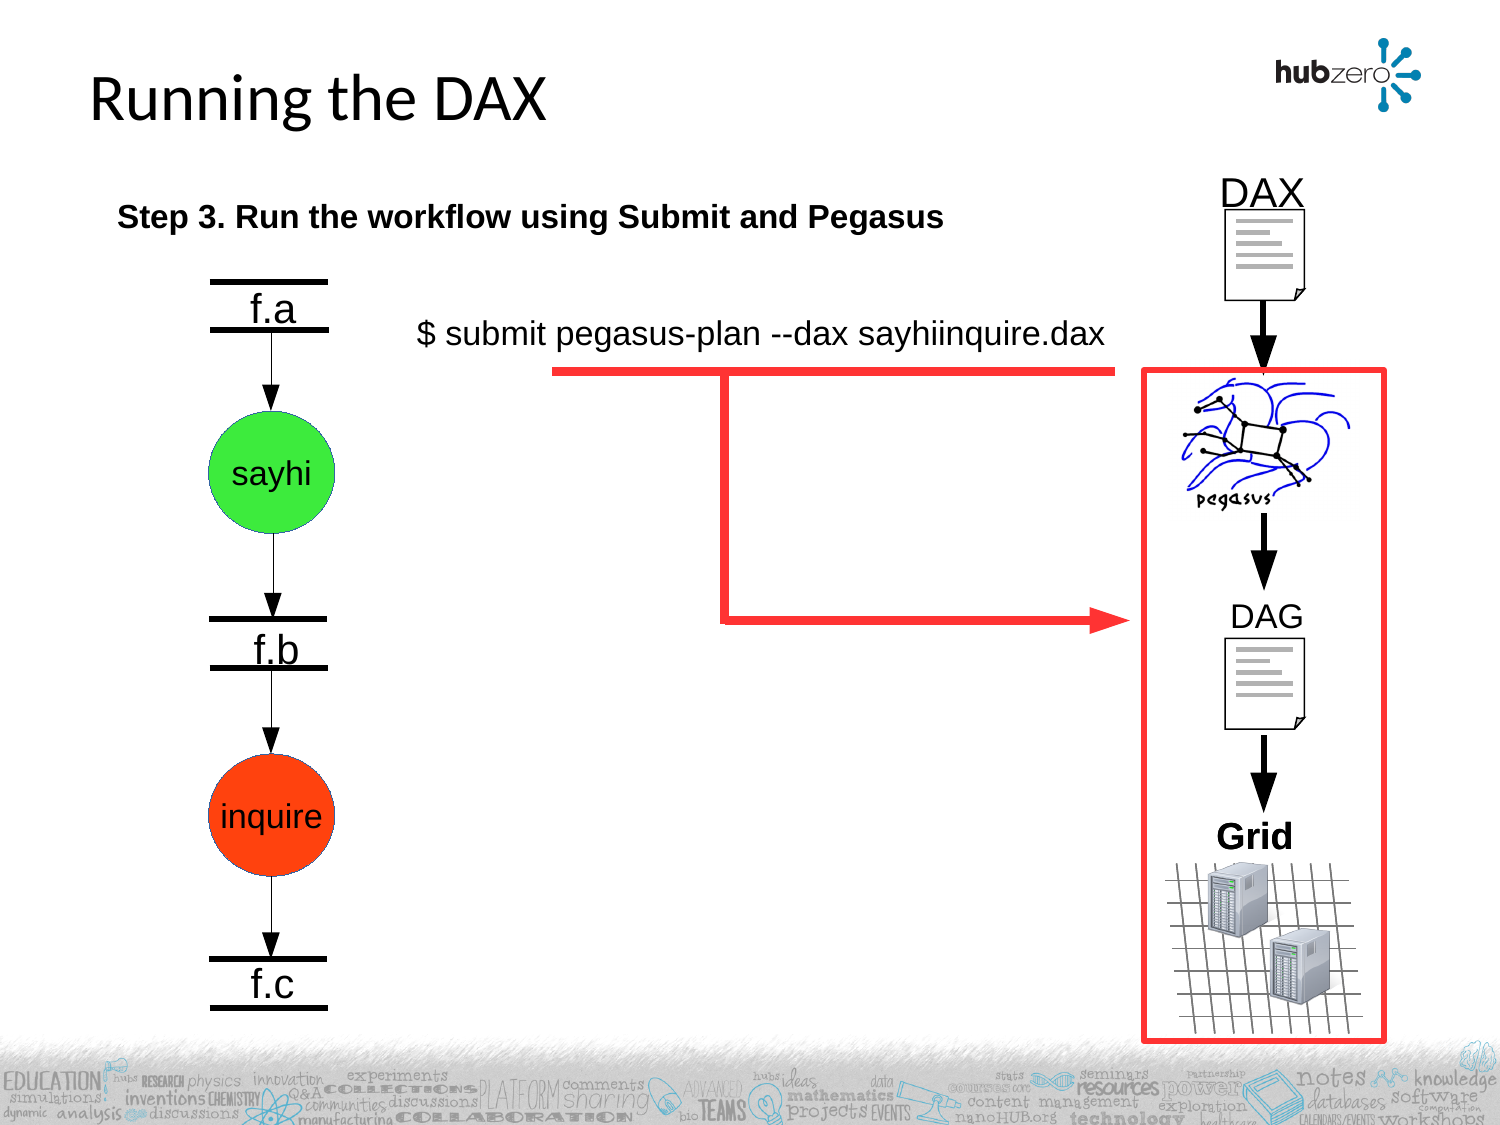

# Running the DAX
DAX
Step 3. Run the workflow using Submit and Pegasus
f.a
$ submit pegasus-plan --dax sayhiinquire.dax
sayhi
DAG
f.b
inquire
Grid
Grid
f.c